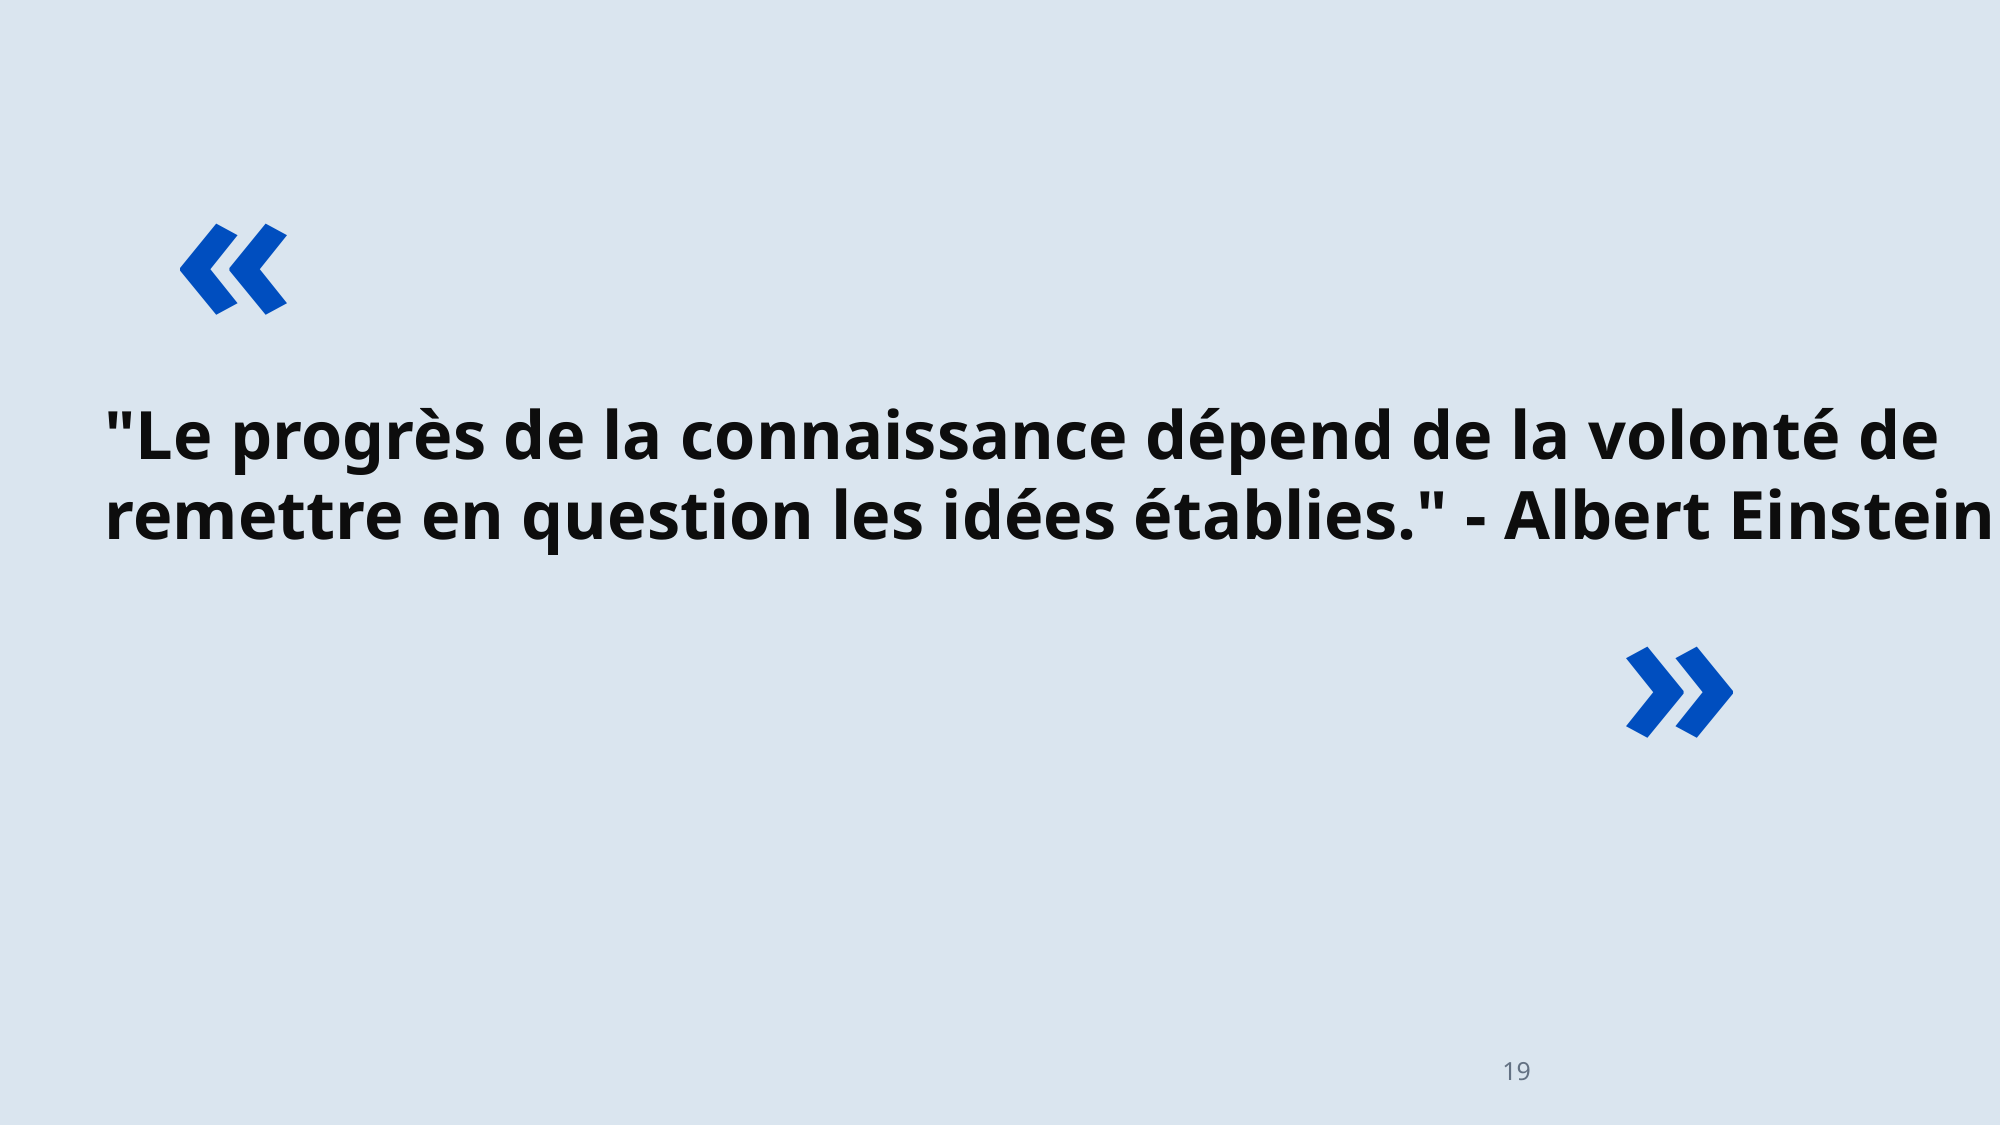

# «
"Le progrès de la connaissance dépend de la volonté de remettre en question les idées établies." - Albert Einstein
»